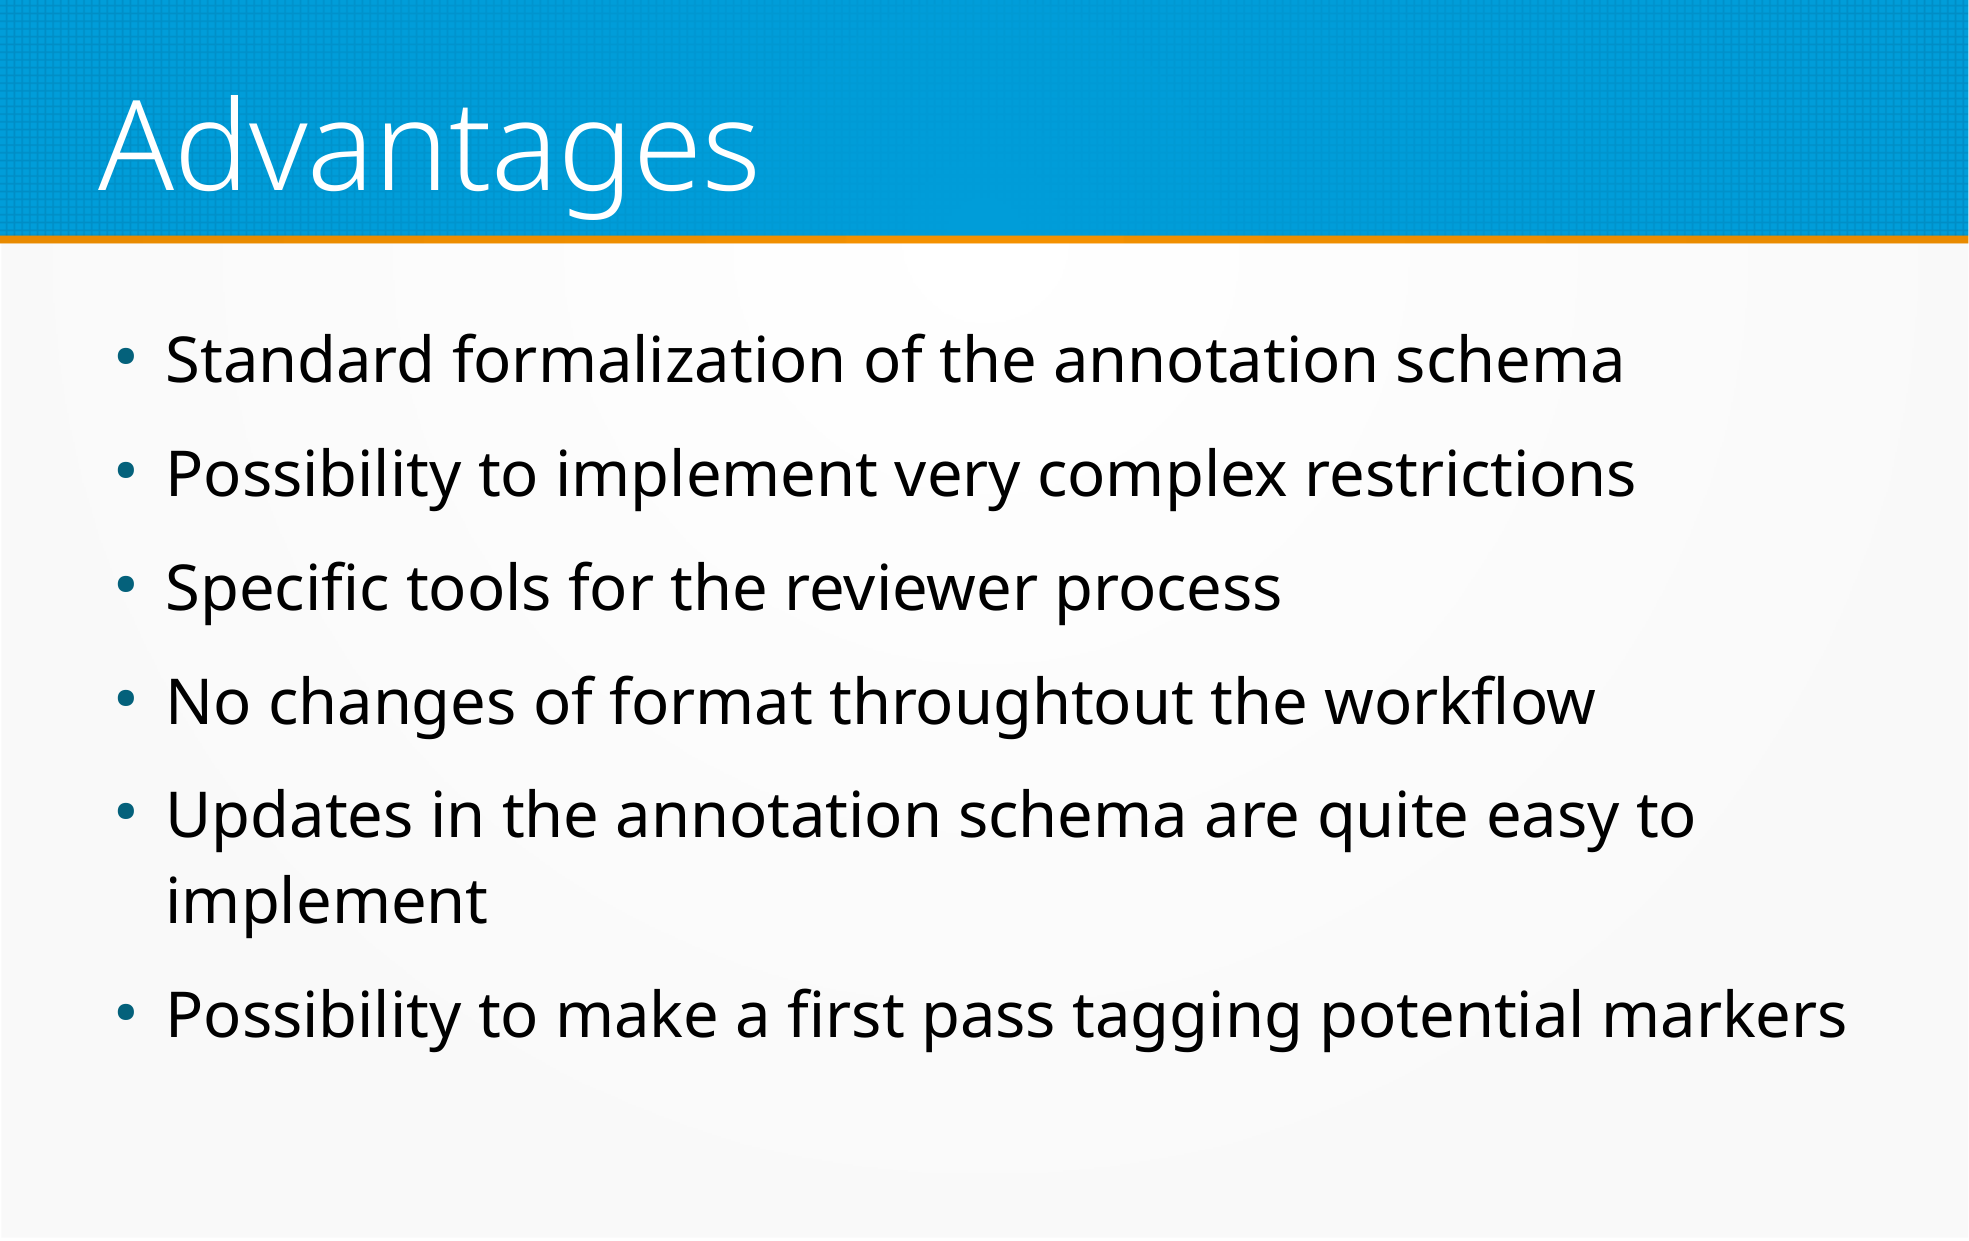

# Advantages
Standard formalization of the annotation schema
Possibility to implement very complex restrictions
Specific tools for the reviewer process
No changes of format throughtout the workflow
Updates in the annotation schema are quite easy to implement
Possibility to make a first pass tagging potential markers